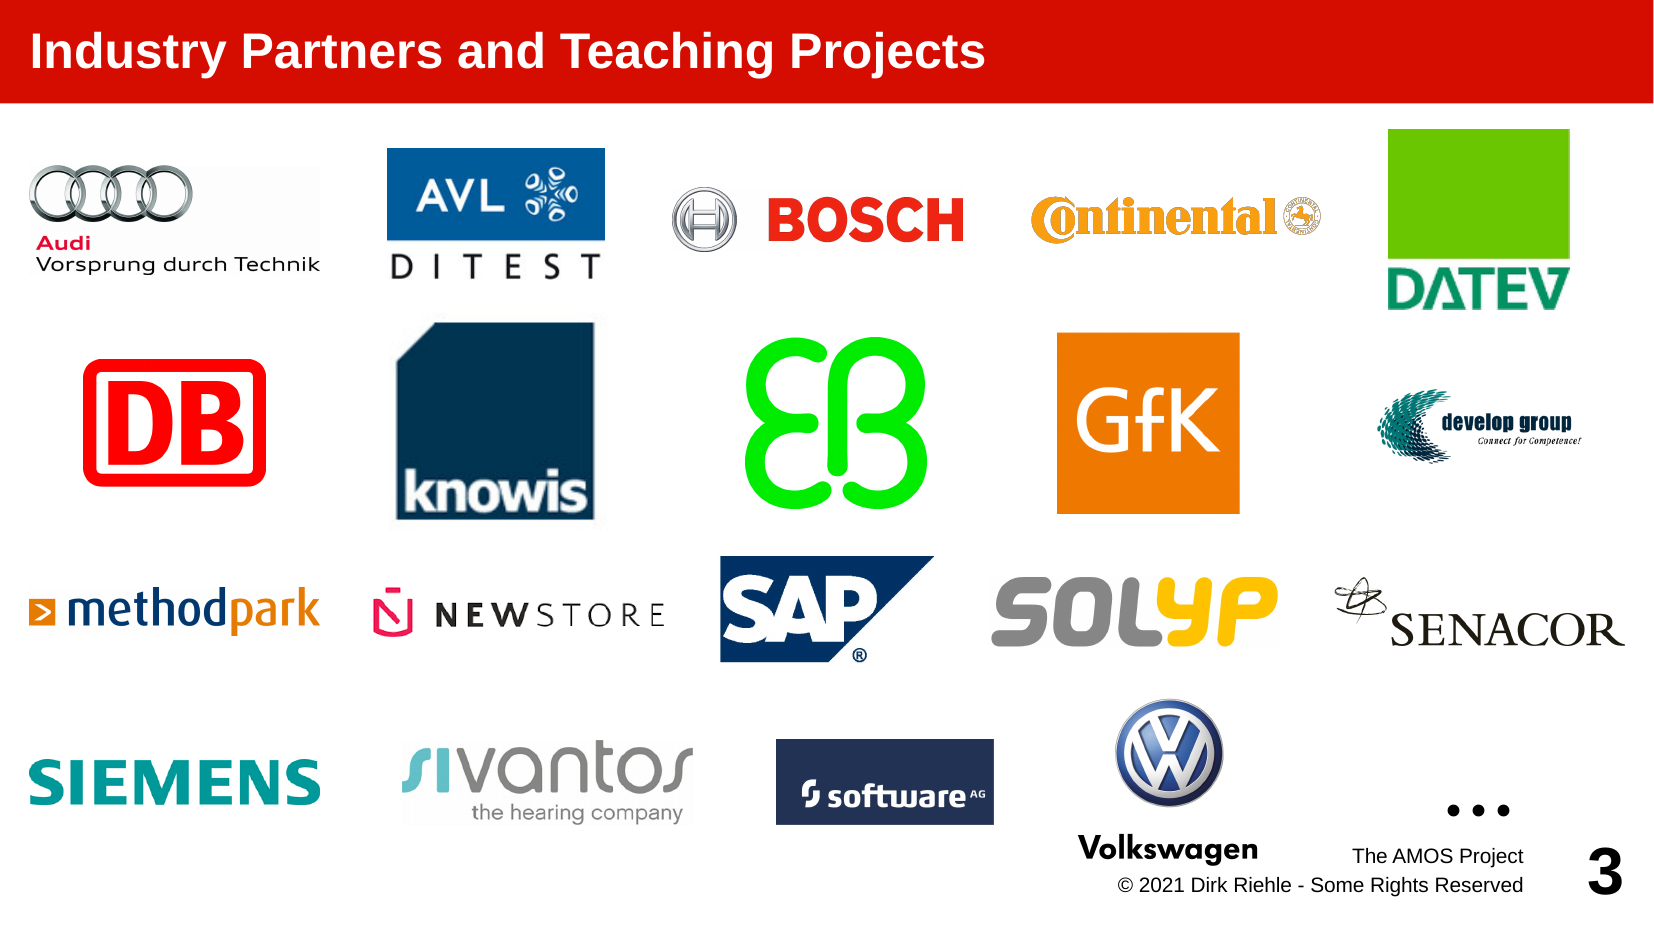

# Industry Partners and Teaching Projects
...
The AMOS Project
3
© 2021 Dirk Riehle - Some Rights Reserved